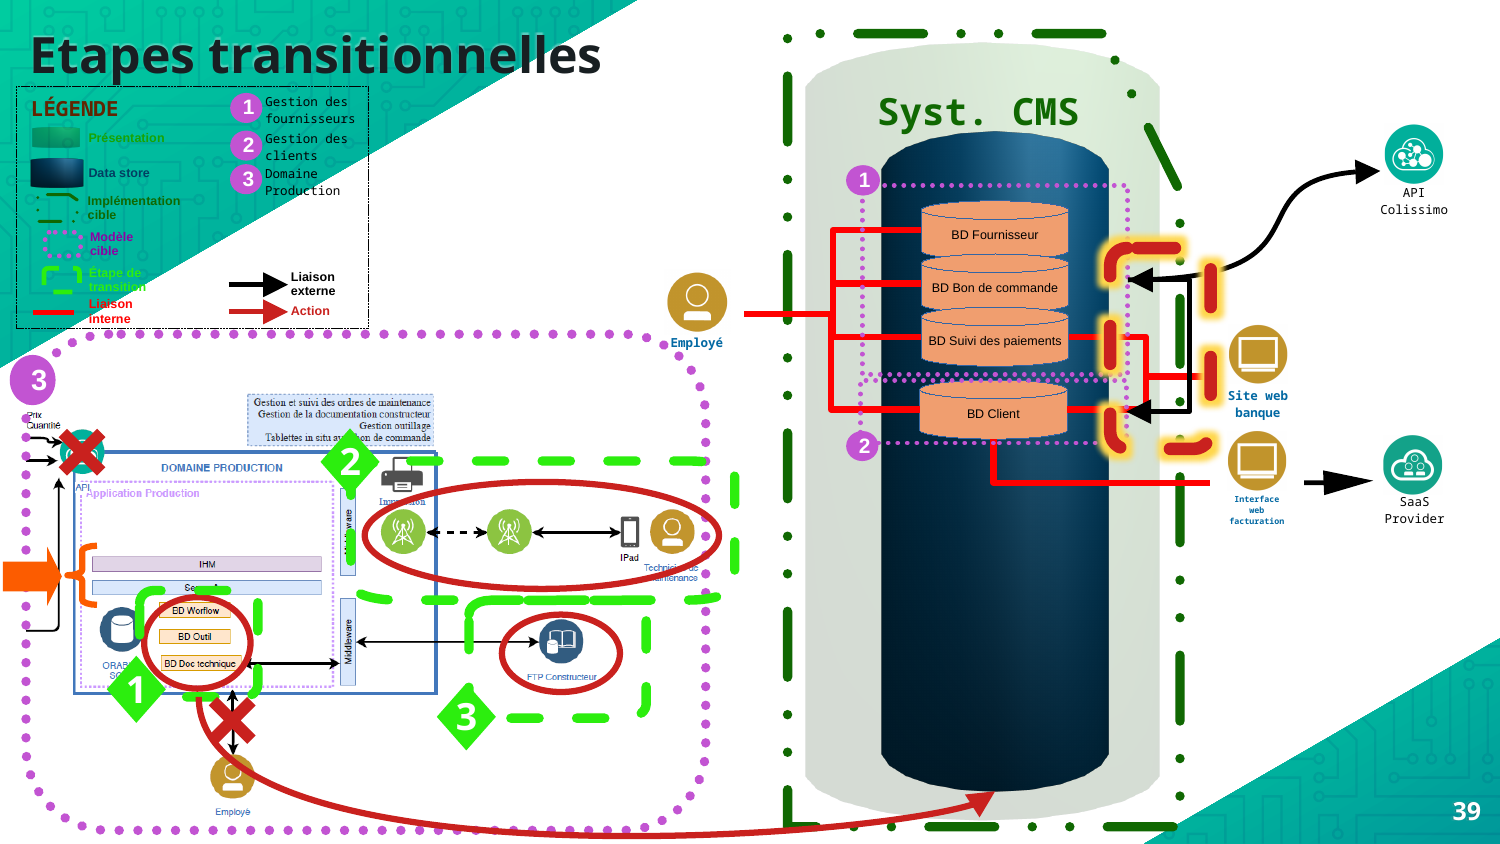

# Etapes transitionnelles
Syst. CMS
Gestion des
fournisseurs
1
LÉGENDE
Présentation
Data store
Implémentation
cible
Gestion des
clients
2
API
Colissimo
Domaine
Production
3
1
1
BD Fournisseur
Modèle
cible
BD Bon de commande
Étape de
transition
Liaison externe
Employé
Liaison interne
Action
BD Suivi des paiements
Site web banque
3
BD Client
2
1
3
2
Interface web facturation
SaaS
Provider